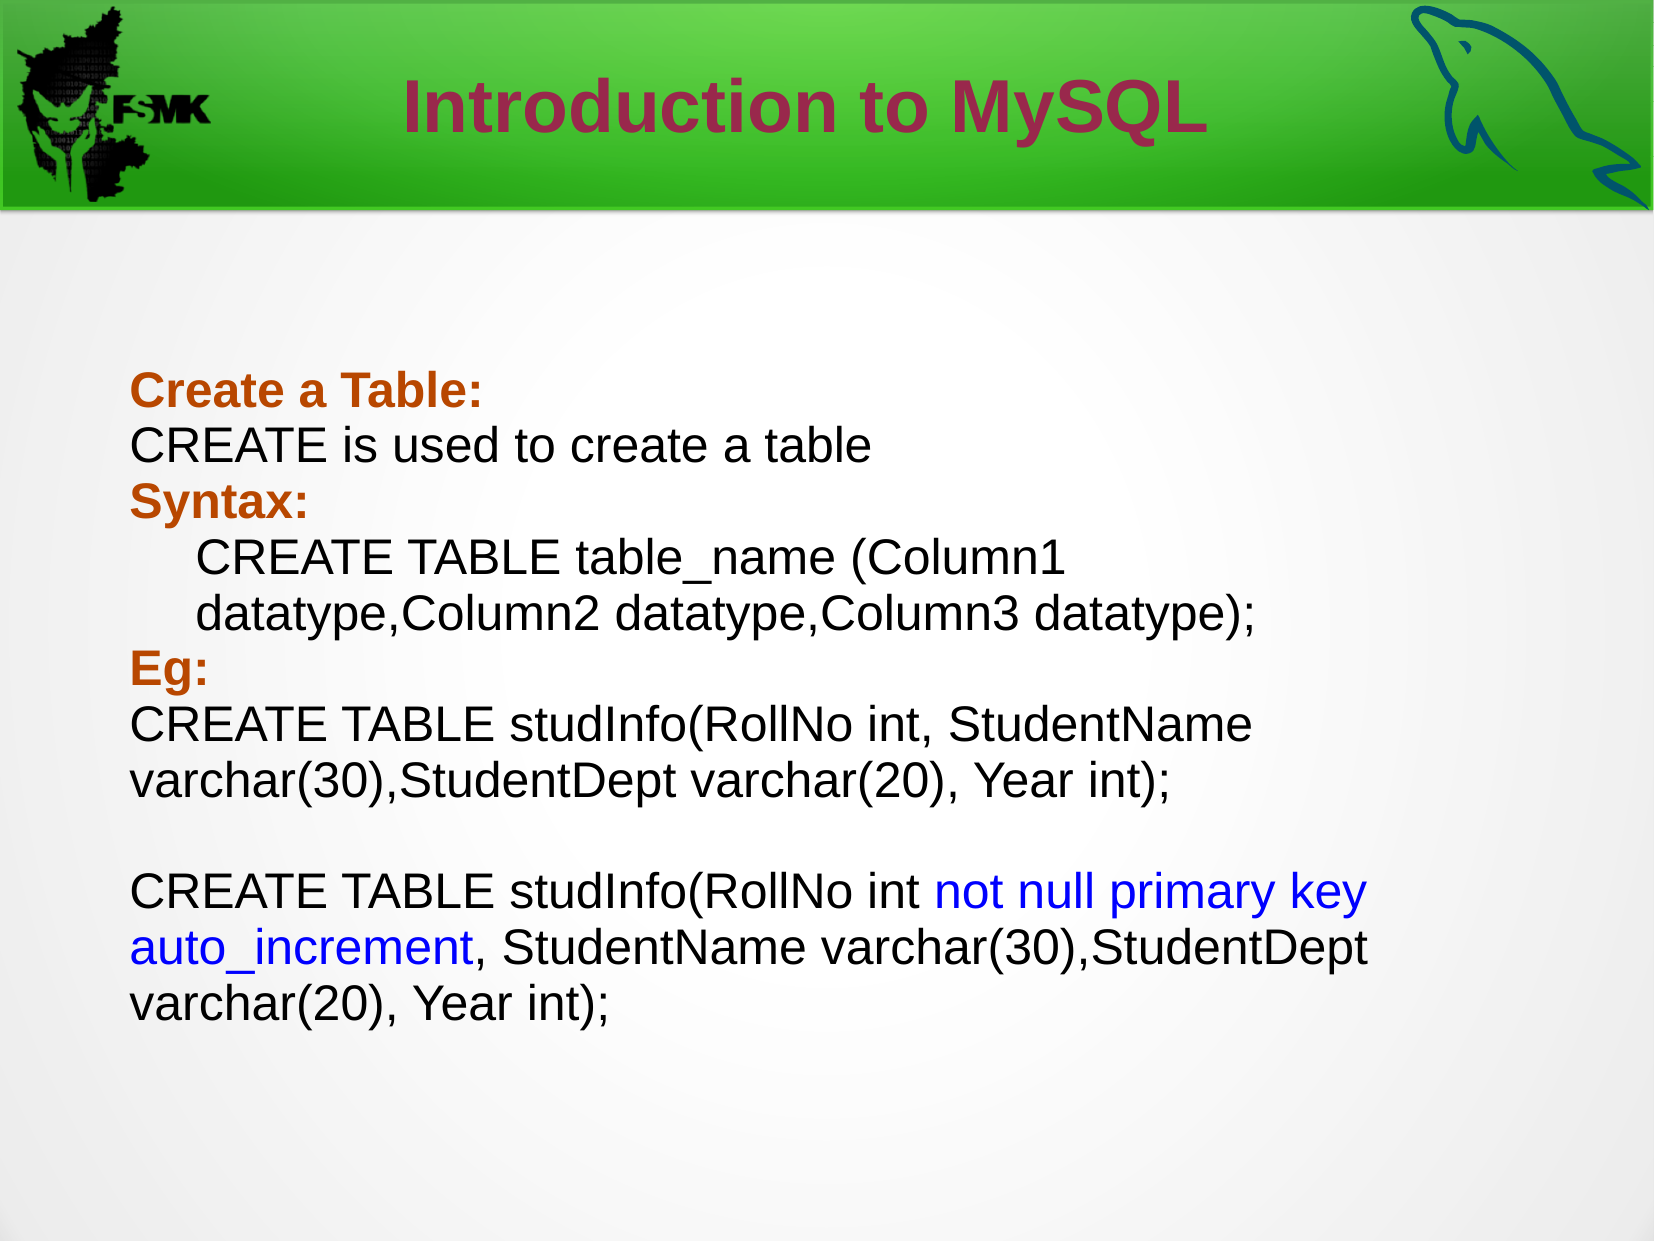

# Introduction to MySQL
Create a Table:
CREATE is used to create a table
Syntax:
CREATE TABLE table_name (Column1 datatype,Column2 datatype,Column3 datatype);
Eg:
CREATE TABLE studInfo(RollNo int, StudentName varchar(30),StudentDept varchar(20), Year int);
CREATE TABLE studInfo(RollNo int not null primary key auto_increment, StudentName varchar(30),StudentDept varchar(20), Year int);